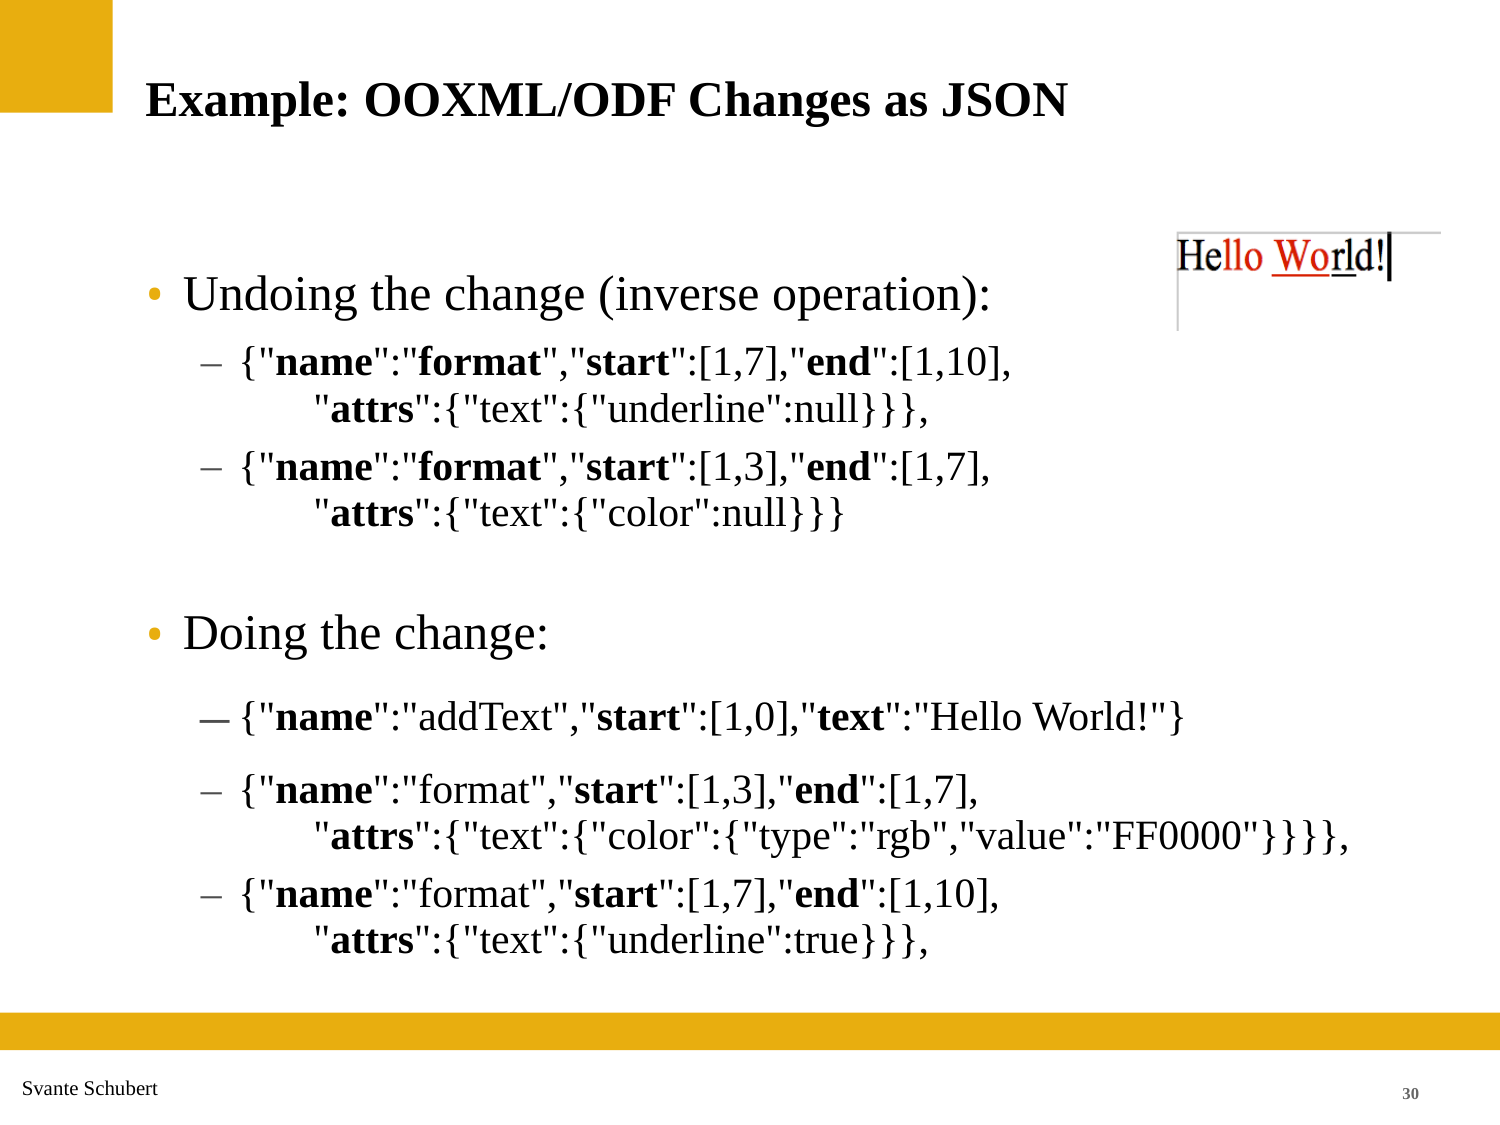

# Example: OOXML/ODF Changes as JSON
Undoing the change (inverse operation):
{"name":"format","start":[1,7],"end":[1,10],
	"attrs":{"text":{"underline":null}}},
{"name":"format","start":[1,3],"end":[1,7],
	"attrs":{"text":{"color":null}}}
Doing the change:
﻿{"name":"addText","start":[1,0],"text":"Hello World!"}
{"name":"format","start":[1,3],"end":[1,7],
	"attrs":{"text":{"color":{"type":"rgb","value":"FF0000"}}}},
{"name":"format","start":[1,7],"end":[1,10],
	"attrs":{"text":{"underline":true}}},
Svante Schubert